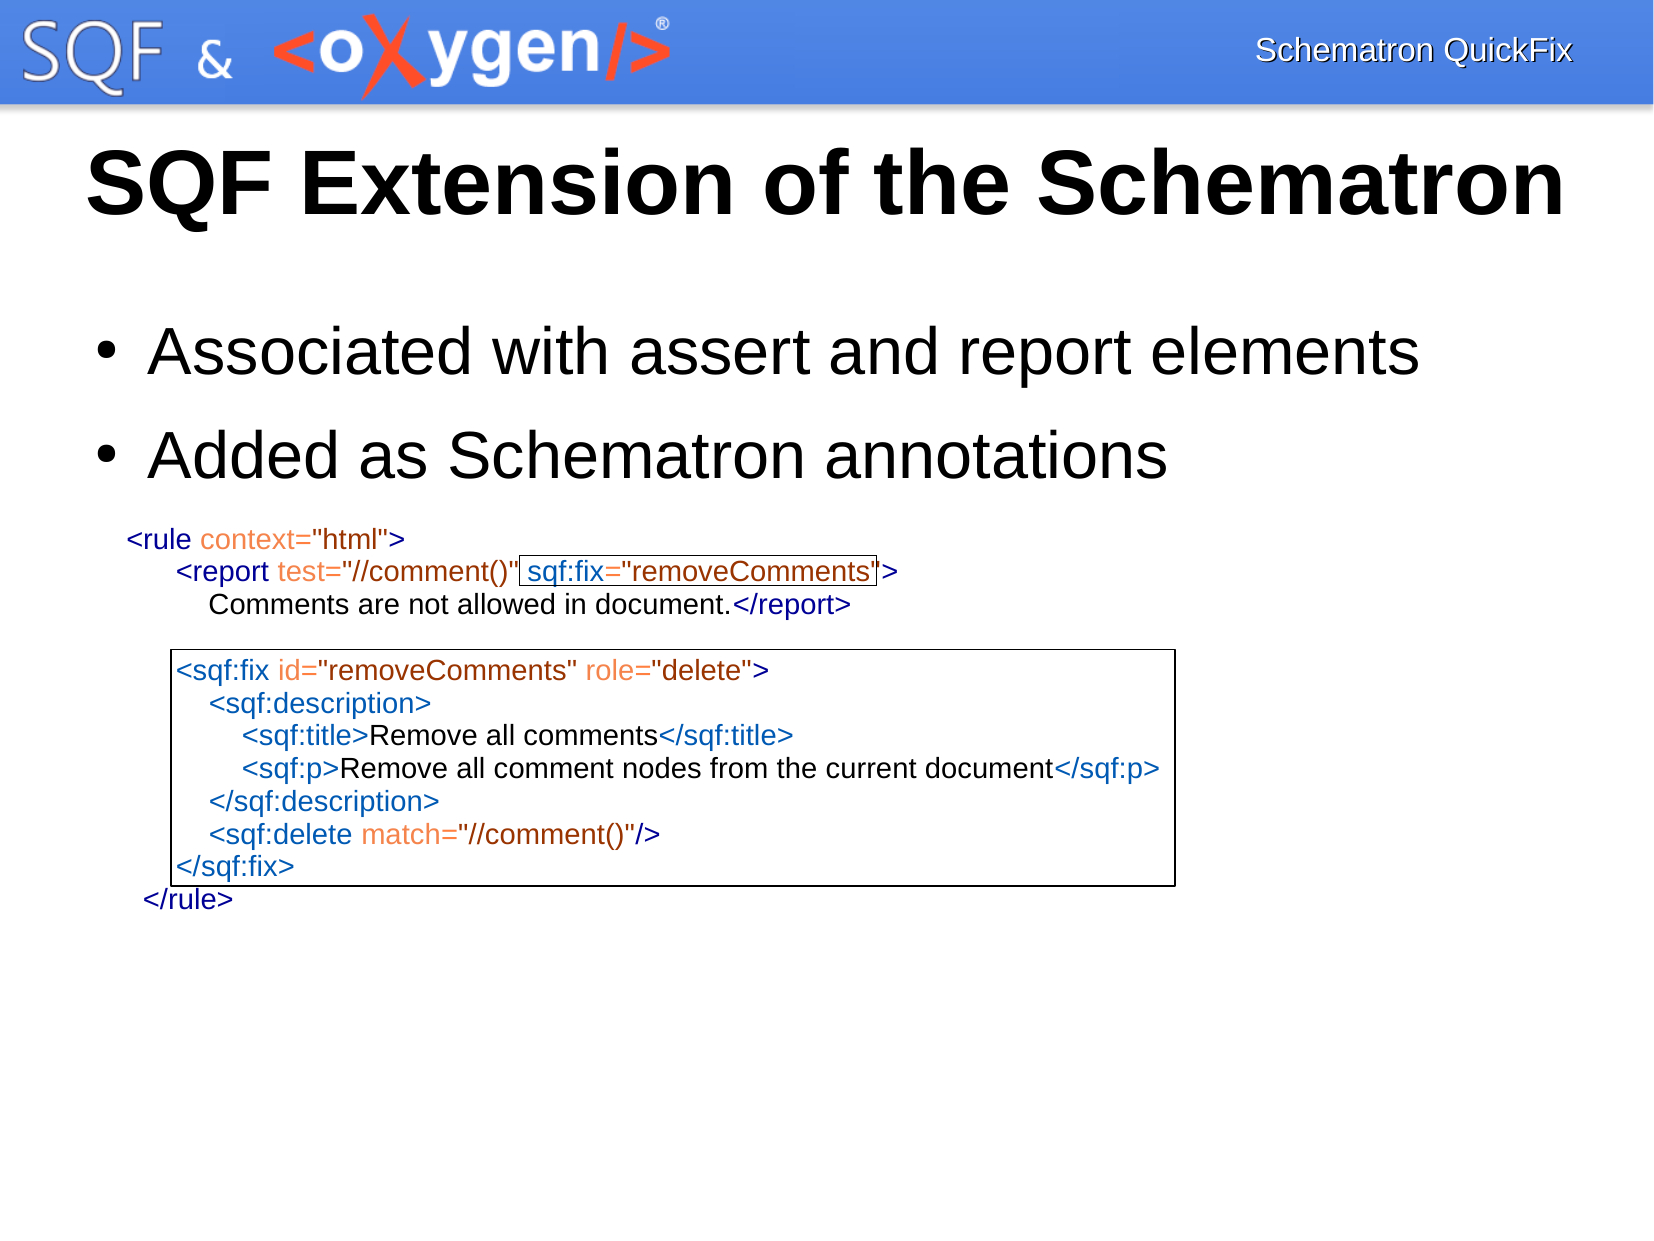

# SQF Extension of the Schematron
Associated with assert and report elements
Added as Schematron annotations
 <rule context="html">
 <report test="//comment()" sqf:fix="removeComments">
 Comments are not allowed in document.</report>
 <sqf:fix id="removeComments" role="delete">
 <sqf:description>
 <sqf:title>Remove all comments</sqf:title>
 <sqf:p>Remove all comment nodes from the current document</sqf:p>
 </sqf:description>
 <sqf:delete match="//comment()"/>
 </sqf:fix>
 </rule>